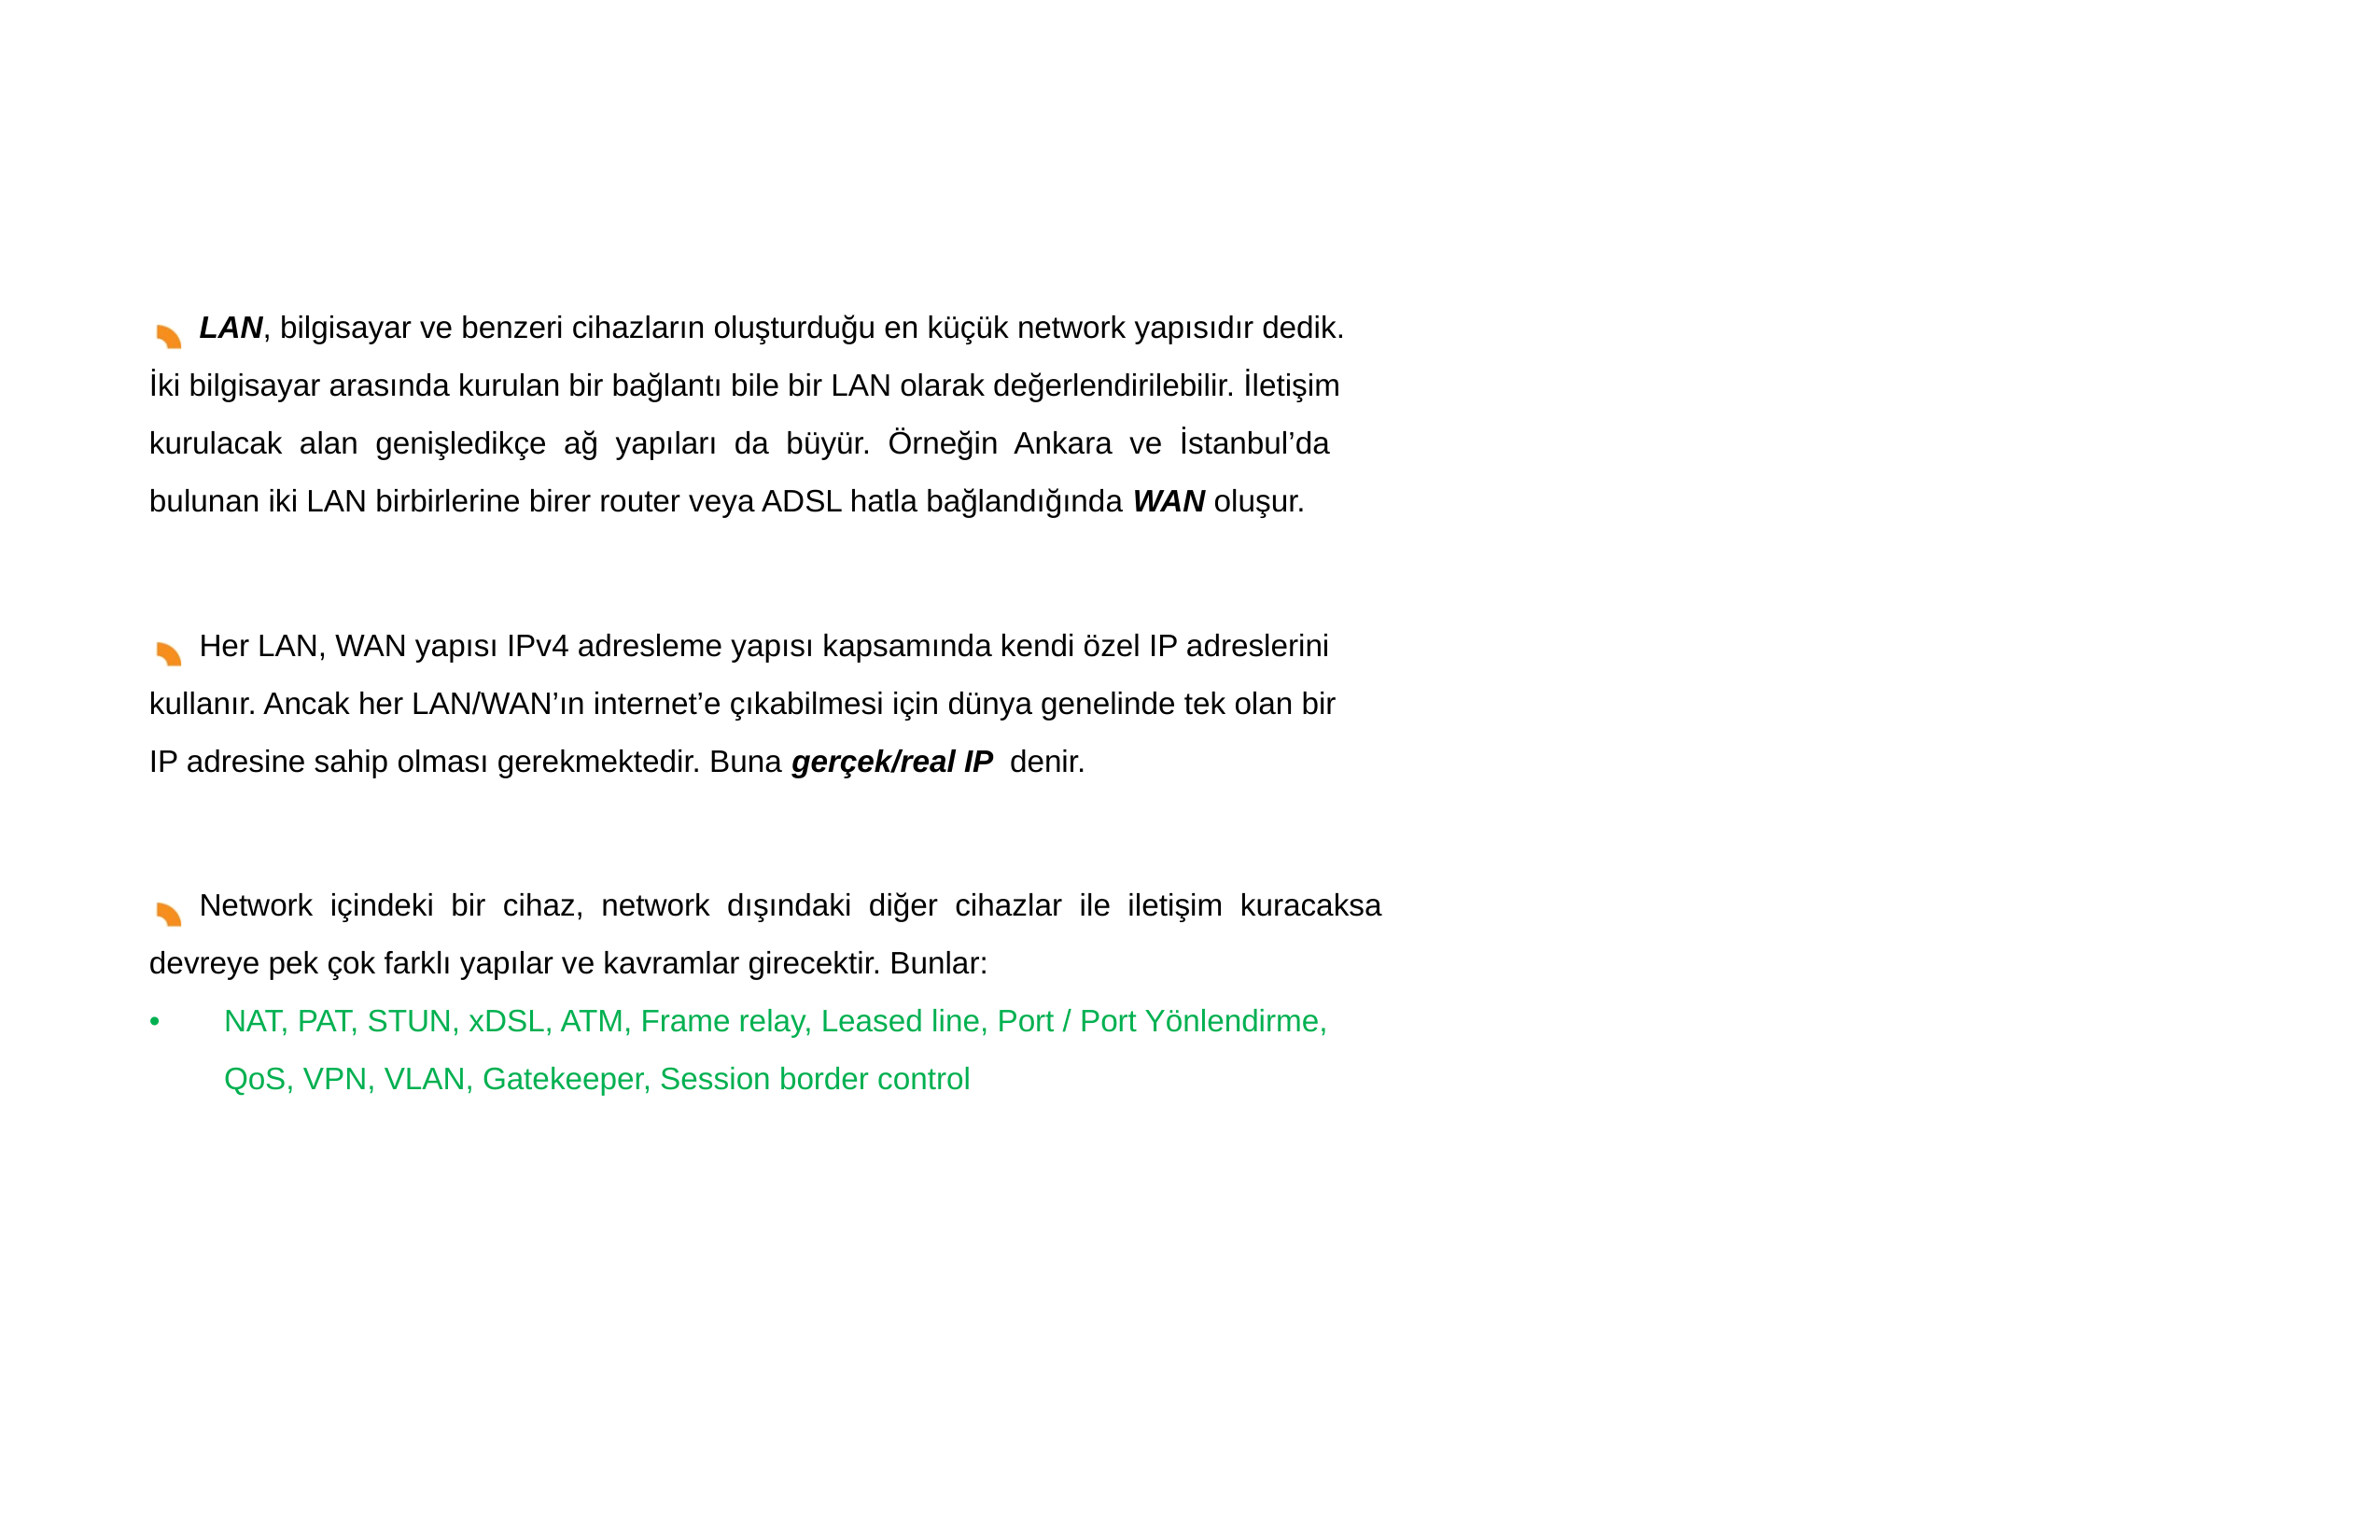

LAN, bilgisayar ve benzeri cihazların oluşturduğu en küçük network yapısıdır dedik.
İki bilgisayar arasında kurulan bir bağlantı bile bir LAN olarak değerlendirilebilir. İletişim
kurulacak alan genişledikçe ağ yapıları da büyür. Örneğin Ankara ve İstanbul’da
bulunan iki LAN birbirlerine birer router veya ADSL hatla bağlandığında WAN oluşur.
 Her LAN, WAN yapısı IPv4 adresleme yapısı kapsamında kendi özel IP adreslerini
kullanır. Ancak her LAN/WAN’ın internet’e çıkabilmesi için dünya genelinde tek olan bir
IP adresine sahip olması gerekmektedir. Buna gerçek/real IP denir.
 Network içindeki bir cihaz, network dışındaki diğer cihazlar ile iletişim kuracaksa
devreye pek çok farklı yapılar ve kavramlar girecektir. Bunlar:
•
NAT, PAT, STUN, xDSL, ATM, Frame relay, Leased line, Port / Port Yönlendirme,
QoS, VPN, VLAN, Gatekeeper, Session border control